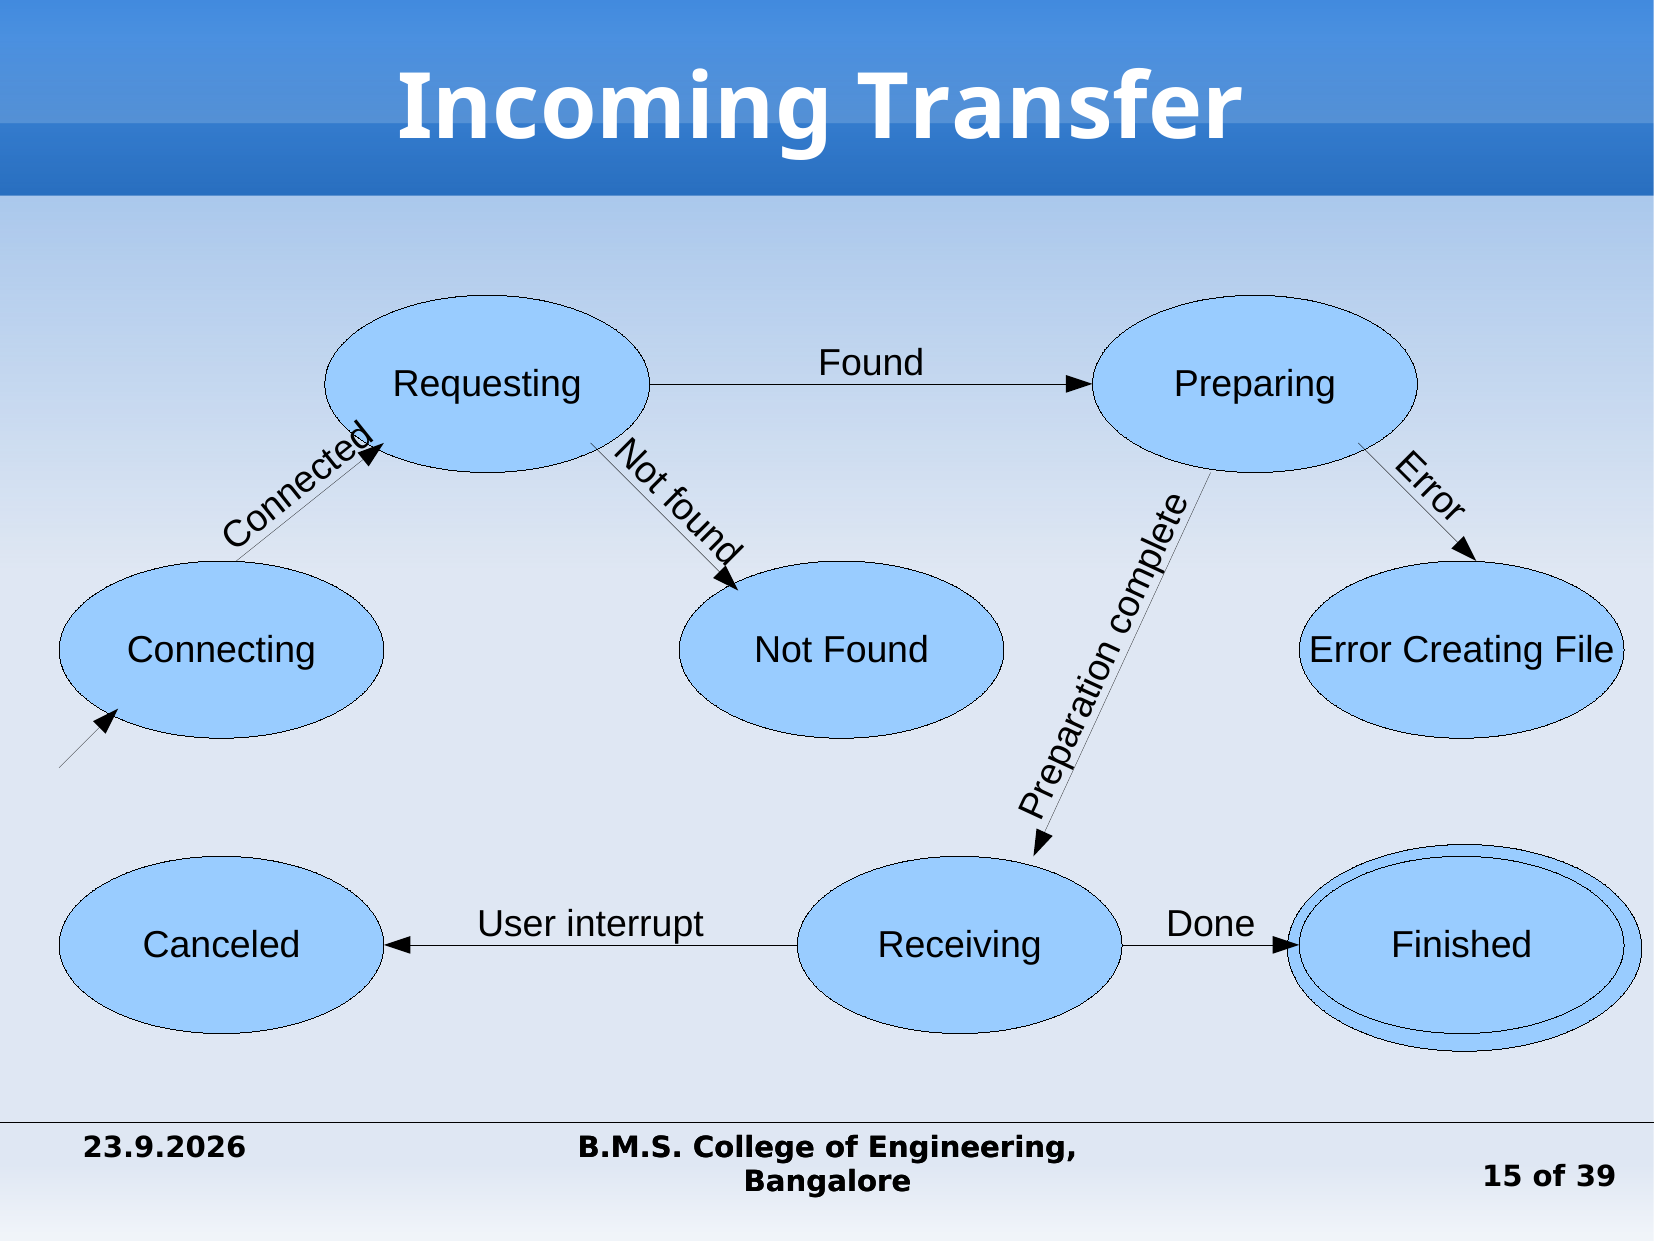

# Incoming Transfer
Requesting
Preparing
Found
Connected
Not found
Error
Preparation complete
Connecting
Not Found
Error Creating File
Canceled
Receiving
Finished
User interrupt
Done